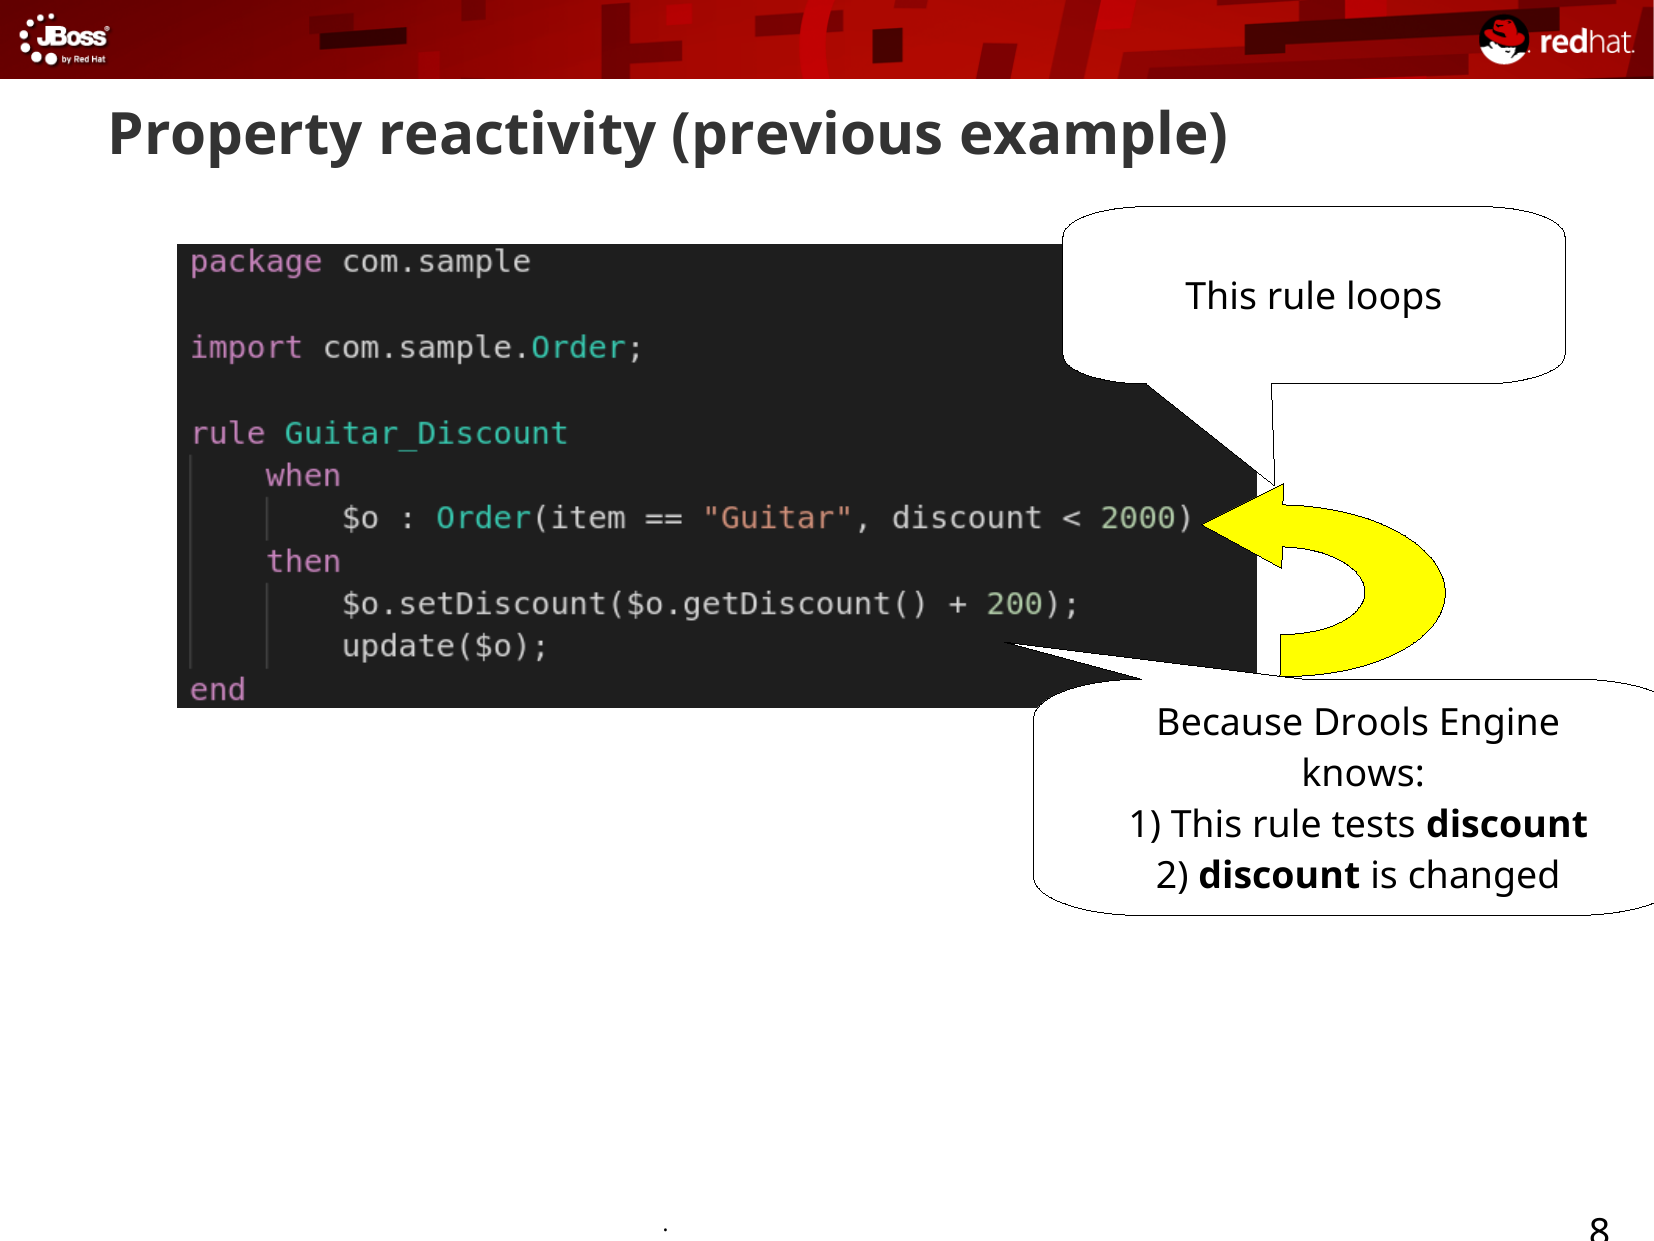

# Property reactivity (previous example)
This rule loops
Because Drools Engine
 knows:
1) This rule tests discount
2) discount is changed